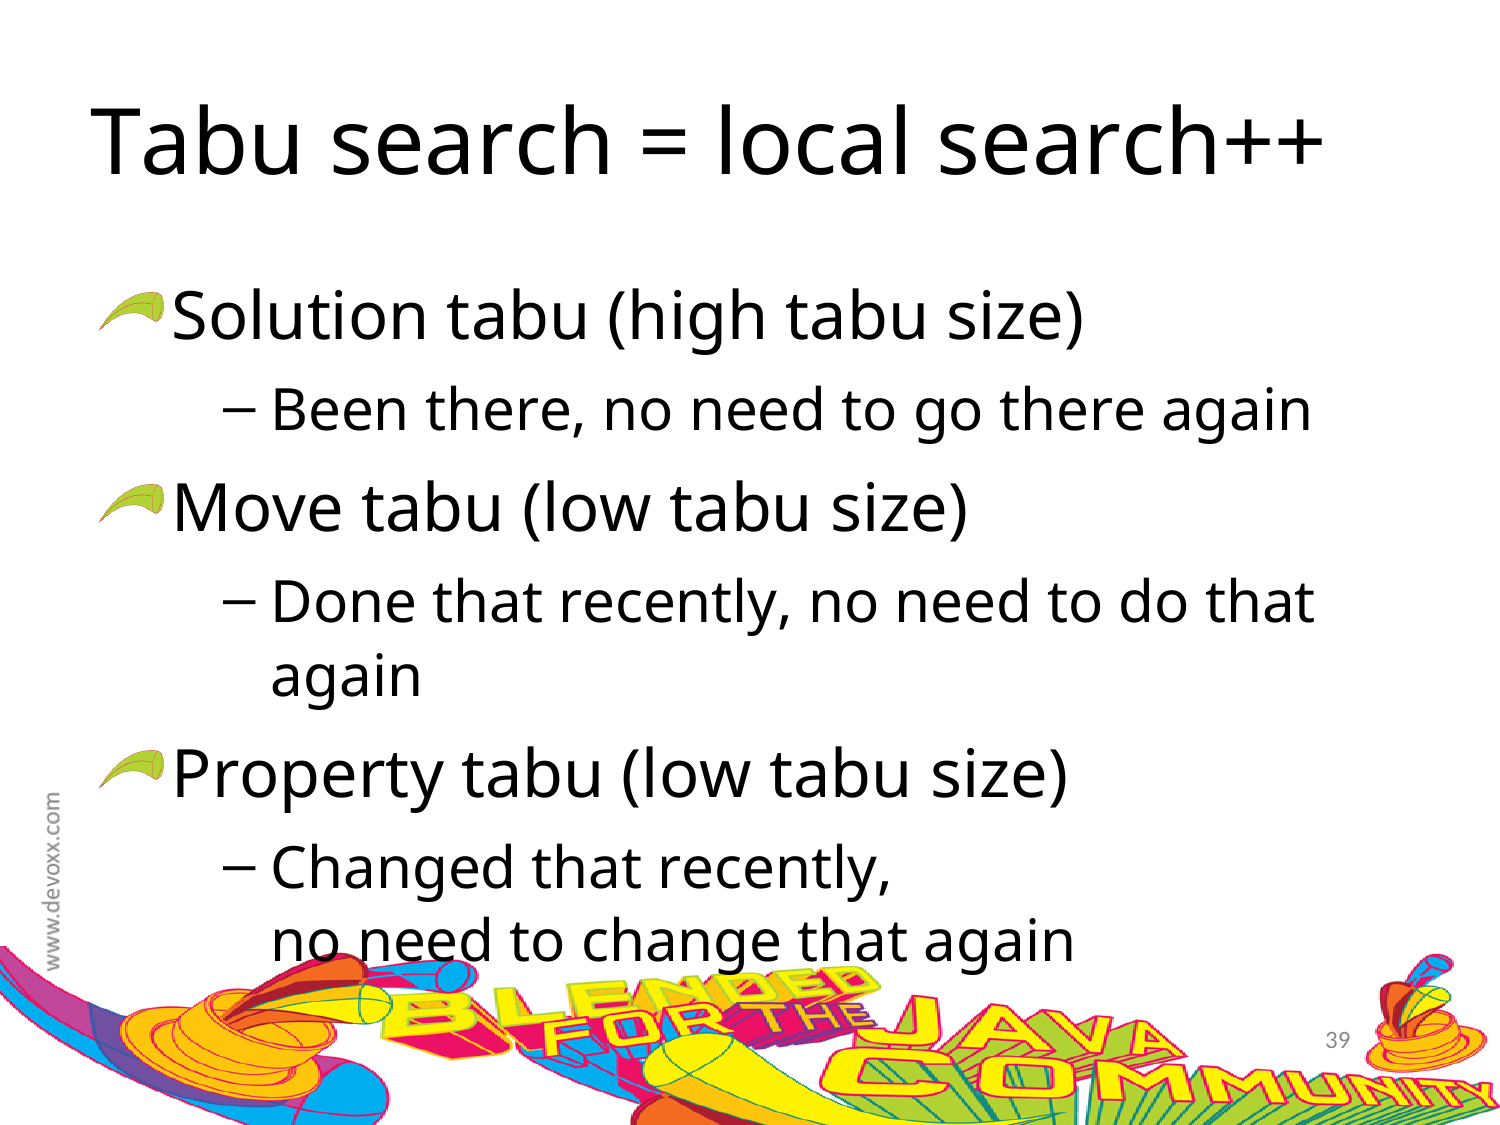

# Tabu search = local search++
Solution tabu (high tabu size)
Been there, no need to go there again
Move tabu (low tabu size)
Done that recently, no need to do that again
Property tabu (low tabu size)
Changed that recently,
no need to change that again
39